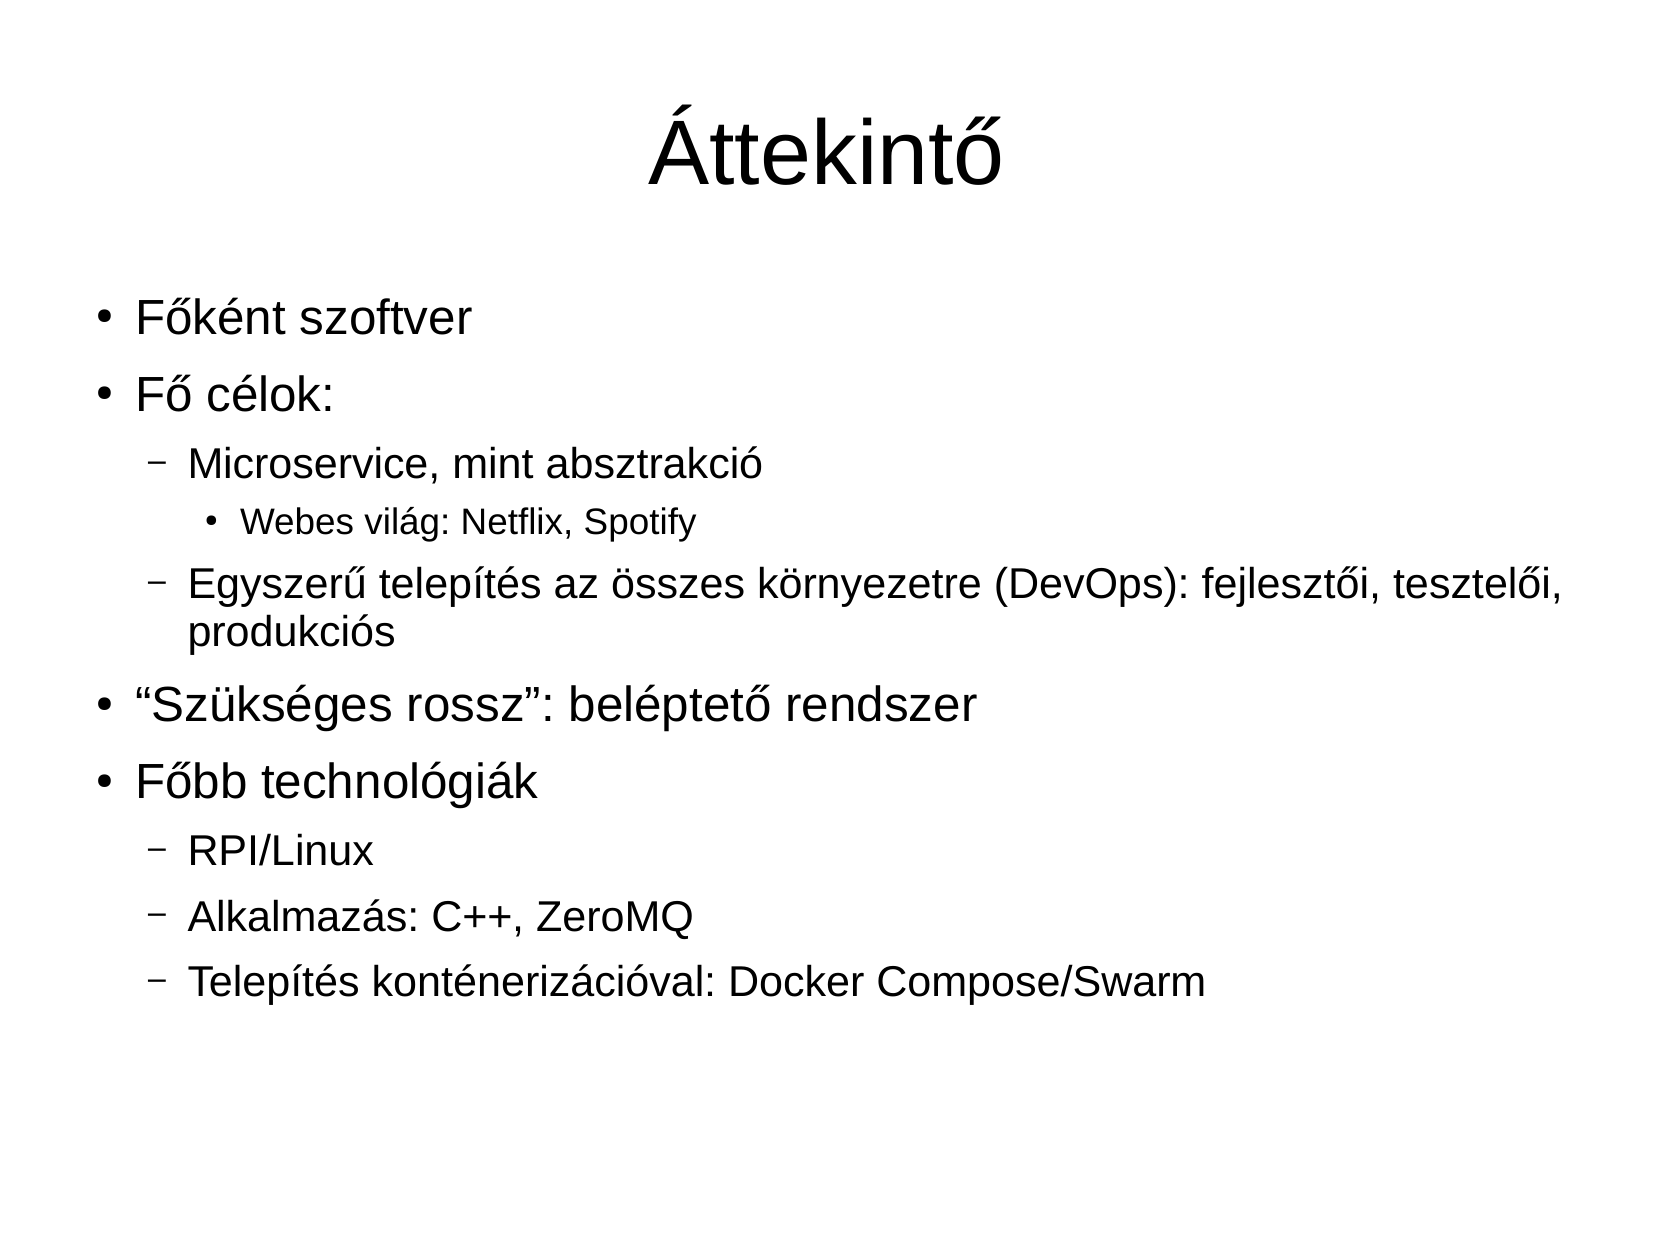

# Áttekintő
Főként szoftver
Fő célok:
Microservice, mint absztrakció
Webes világ: Netflix, Spotify
Egyszerű telepítés az összes környezetre (DevOps): fejlesztői, tesztelői, produkciós
“Szükséges rossz”: beléptető rendszer
Főbb technológiák
RPI/Linux
Alkalmazás: C++, ZeroMQ
Telepítés konténerizációval: Docker Compose/Swarm